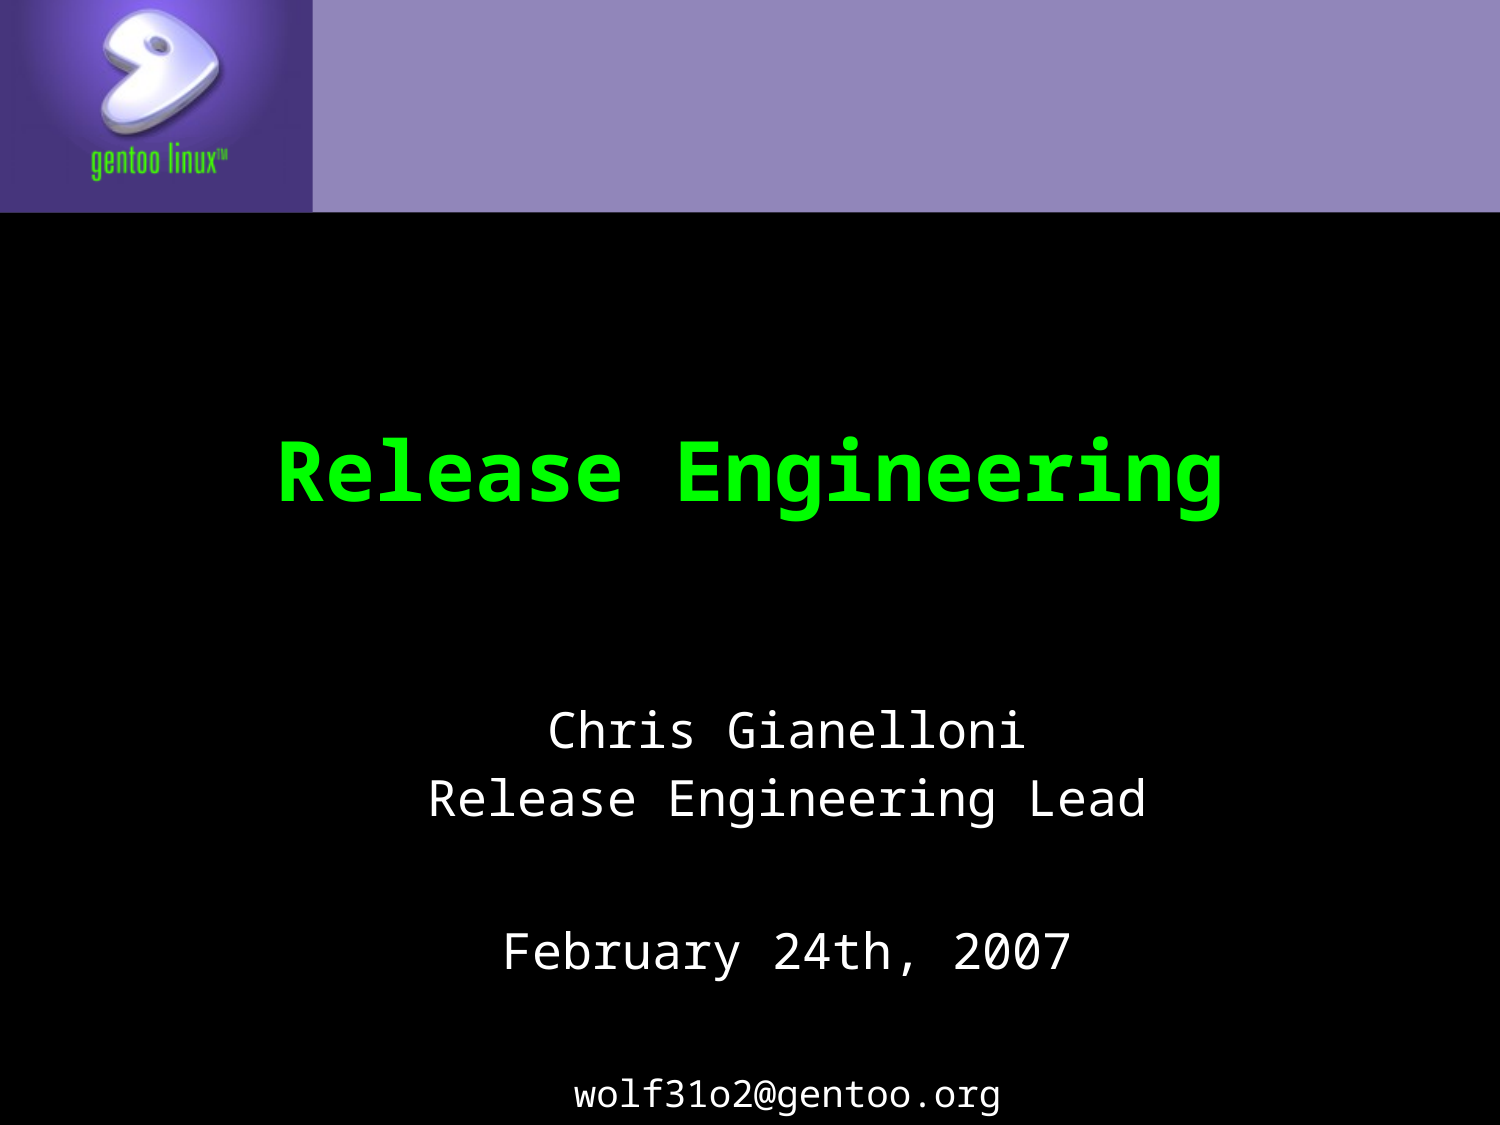

# Release Engineering
Chris Gianelloni
Release Engineering Lead
February 24th, 2007
wolf31o2@gentoo.org